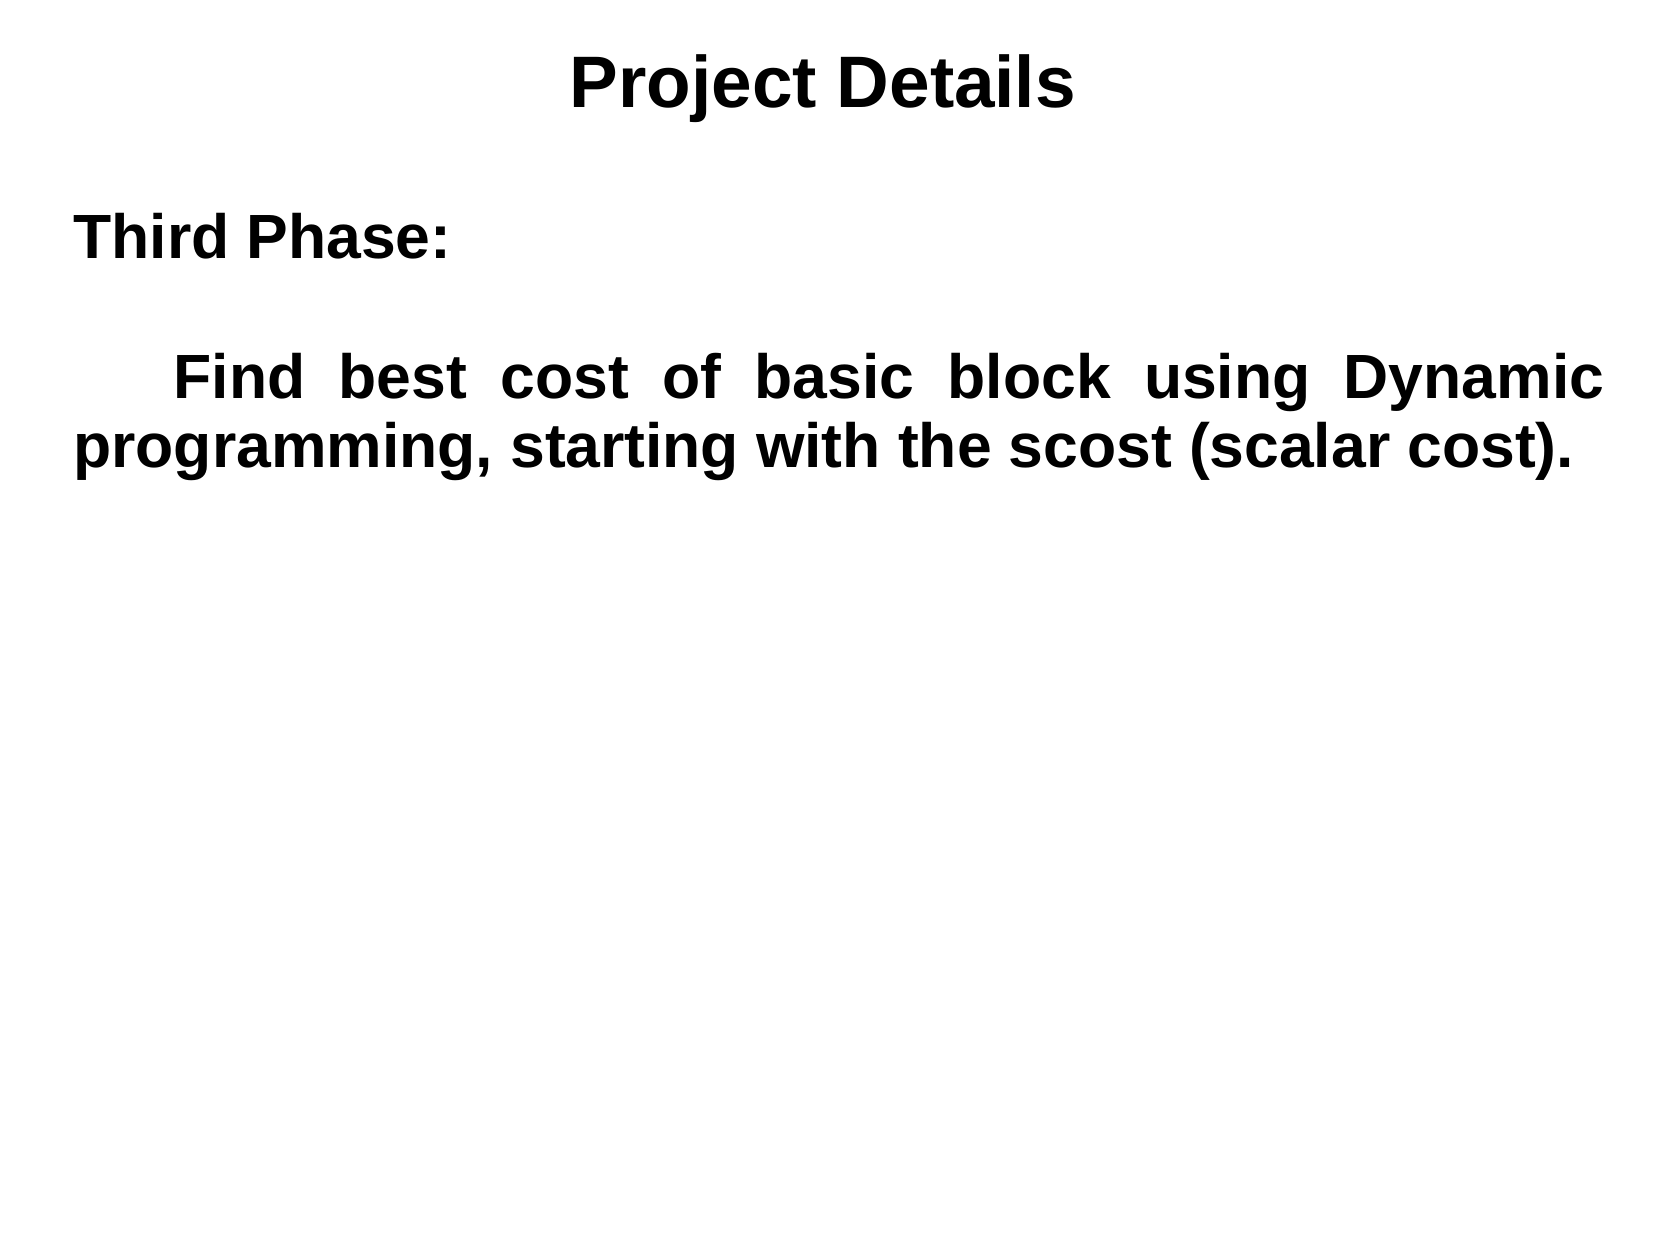

Project Details
Third Phase:
 Find best cost of basic block using Dynamic programming, starting with the scost (scalar cost).